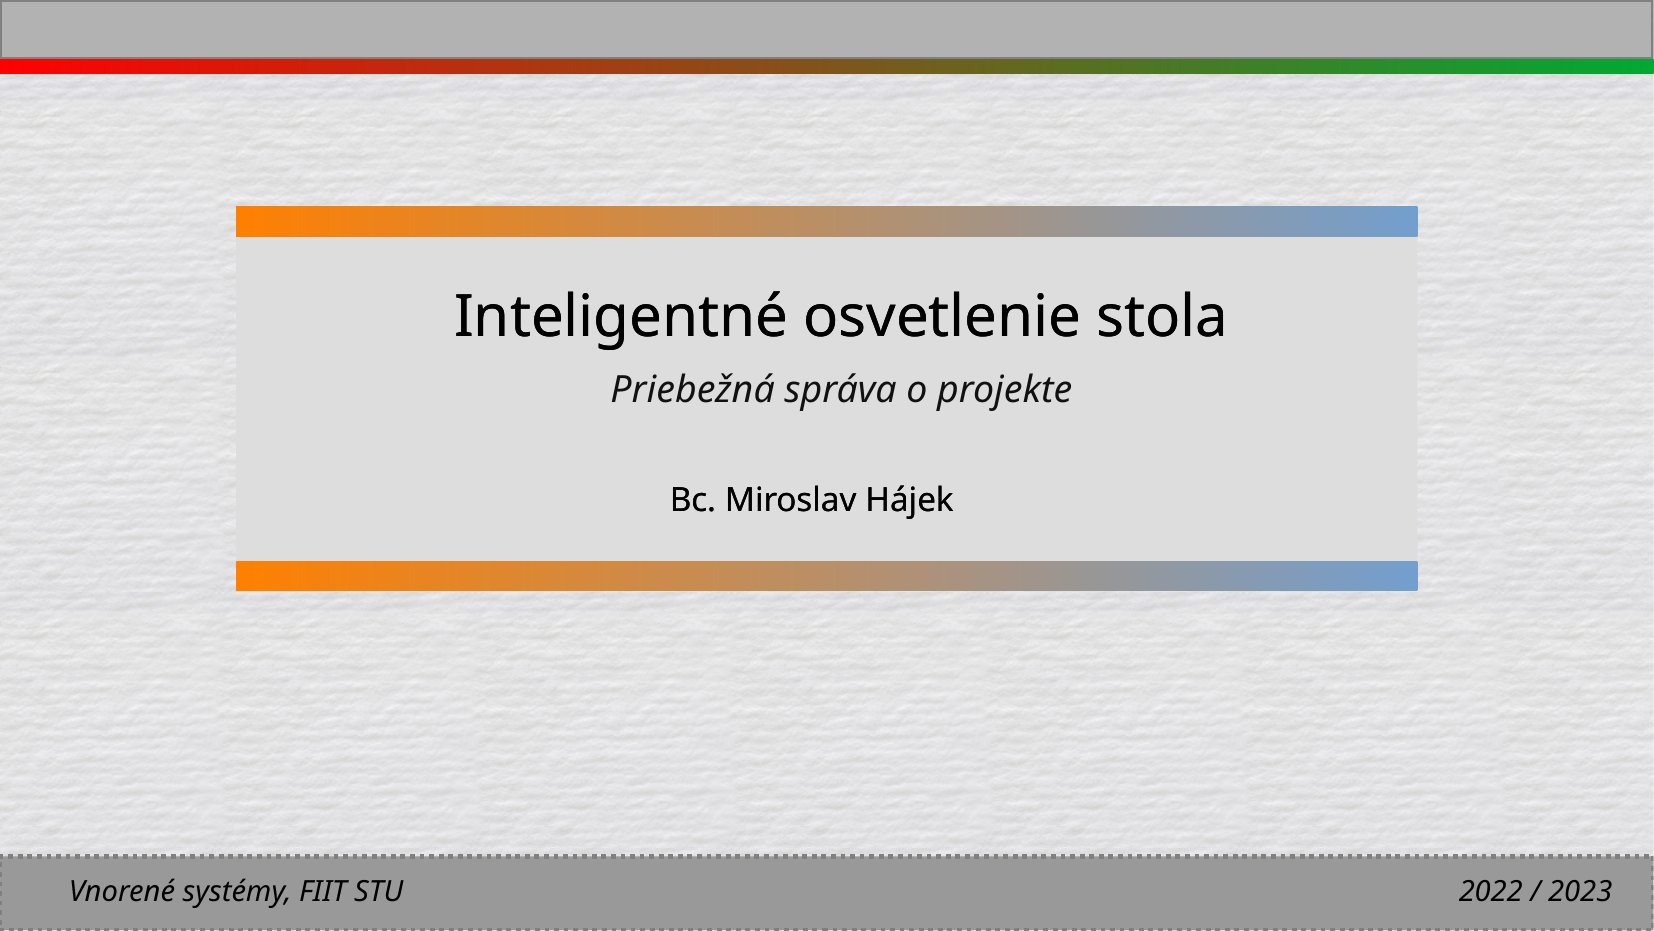

# Inteligentné osvetlenie stola
Inteligentné osvetlenie stola
Priebežná správa o projekte
Bc. Miroslav Hájek
Bc. Miroslav Hájek
Vnorené systémy, FIIT STU
2022 / 2023